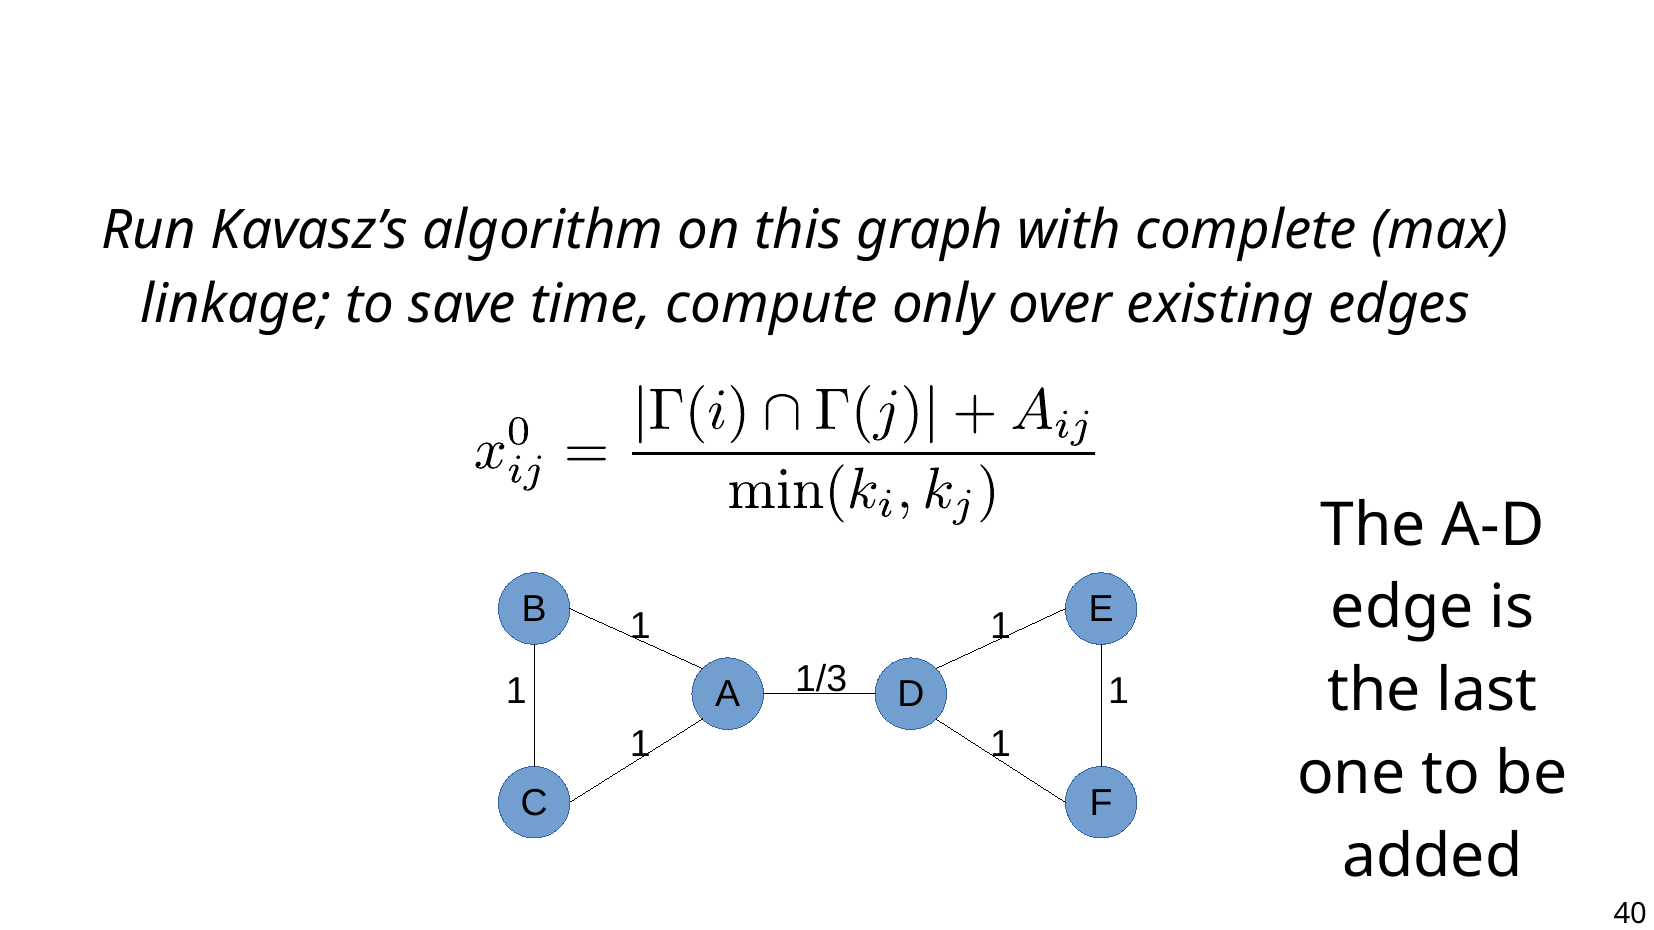

# Run Kavasz’s algorithm on this graph with complete (max) linkage; to save time, compute only over existing edges
The A-D edge is the last one to be added
B
E
1
1
1/3
A
D
1
1
1
1
C
F
40